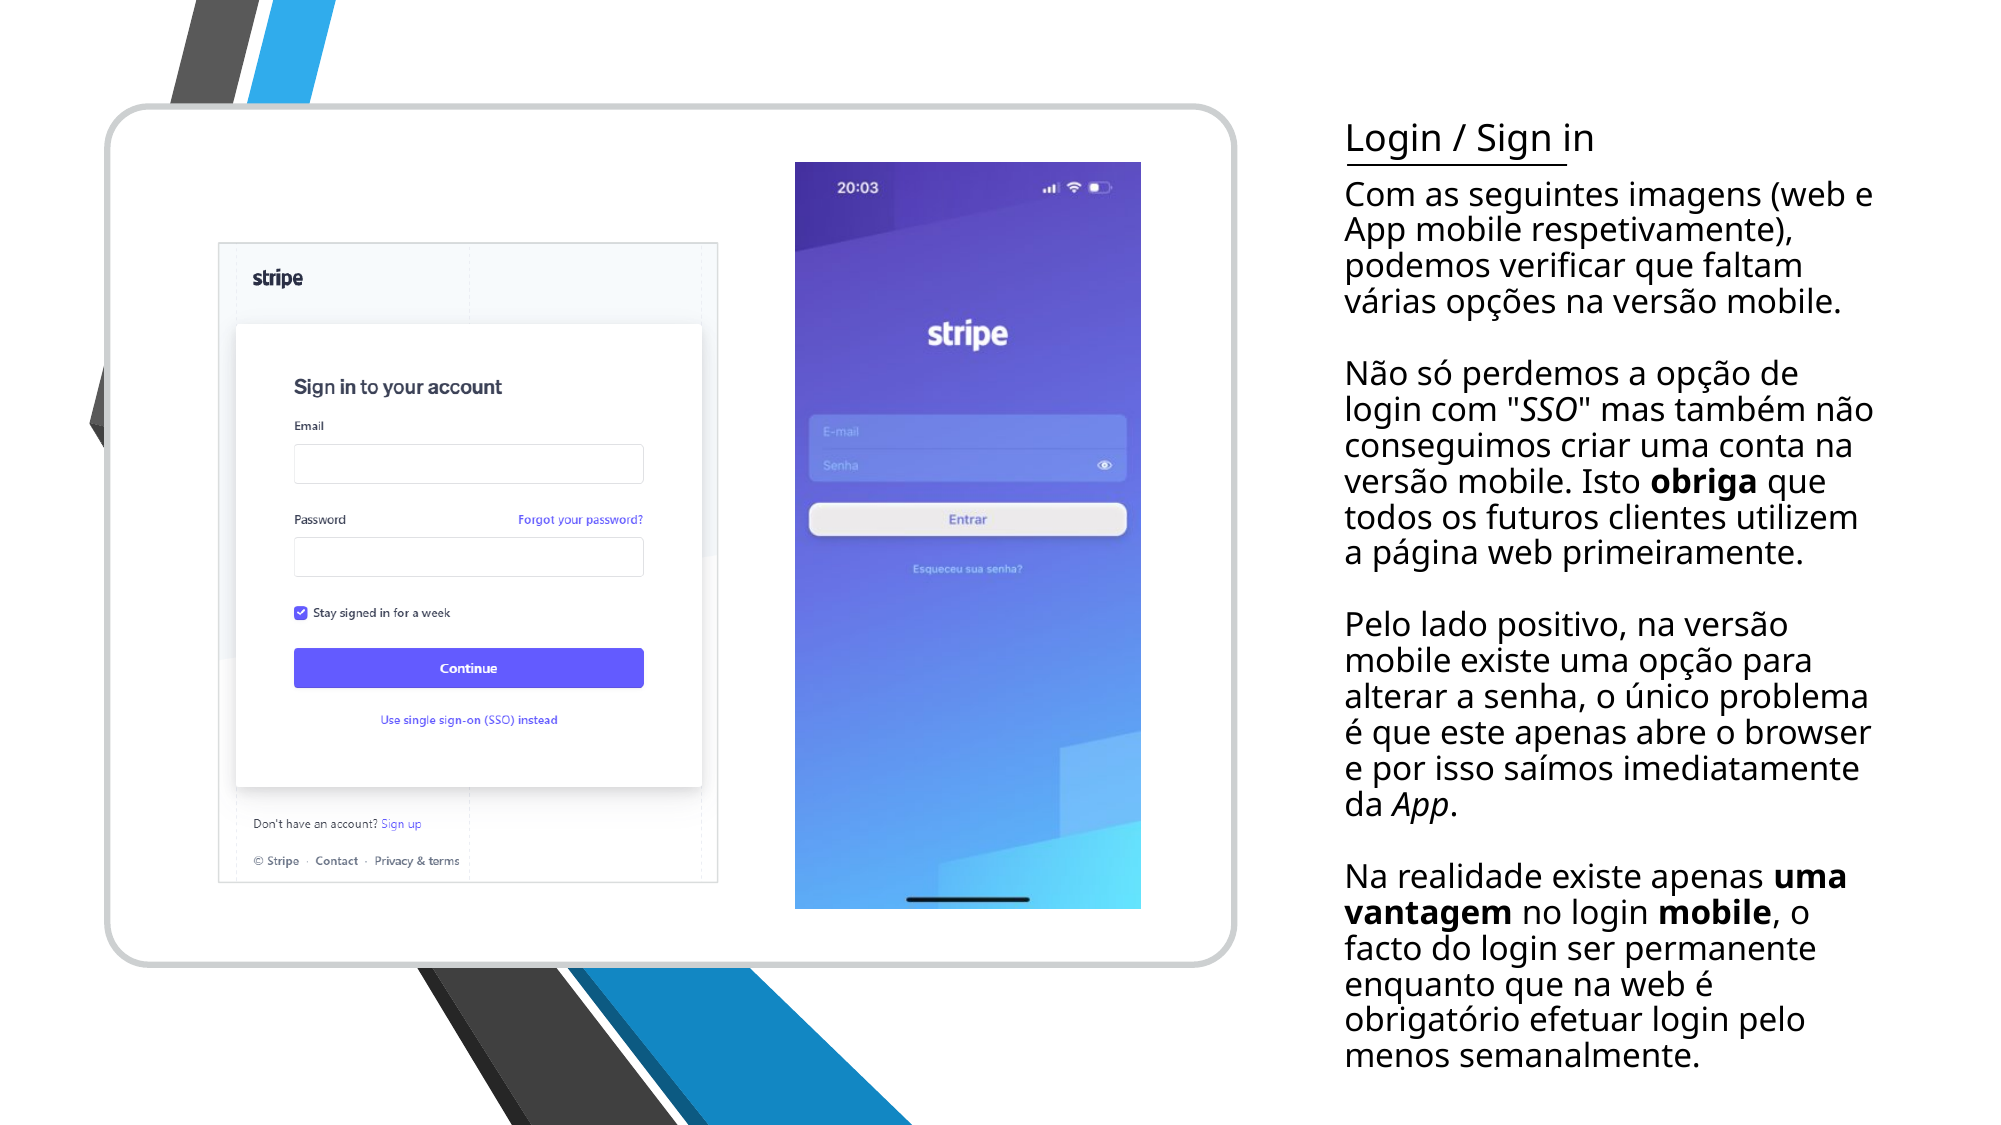

Login / Sign in
# Com as seguintes imagens (web e App mobile respetivamente), podemos verificar que faltam várias opções na versão mobile. Não só perdemos a opção de login com "SSO" mas também não conseguimos criar uma conta na versão mobile. Isto obriga que todos os futuros clientes utilizem a página web primeiramente. Pelo lado positivo, na versão mobile existe uma opção para alterar a senha, o único problema é que este apenas abre o browser e por isso saímos imediatamente da App. Na realidade existe apenas uma vantagem no login mobile, o facto do login ser permanente enquanto que na web é obrigatório efetuar login pelo menos semanalmente.